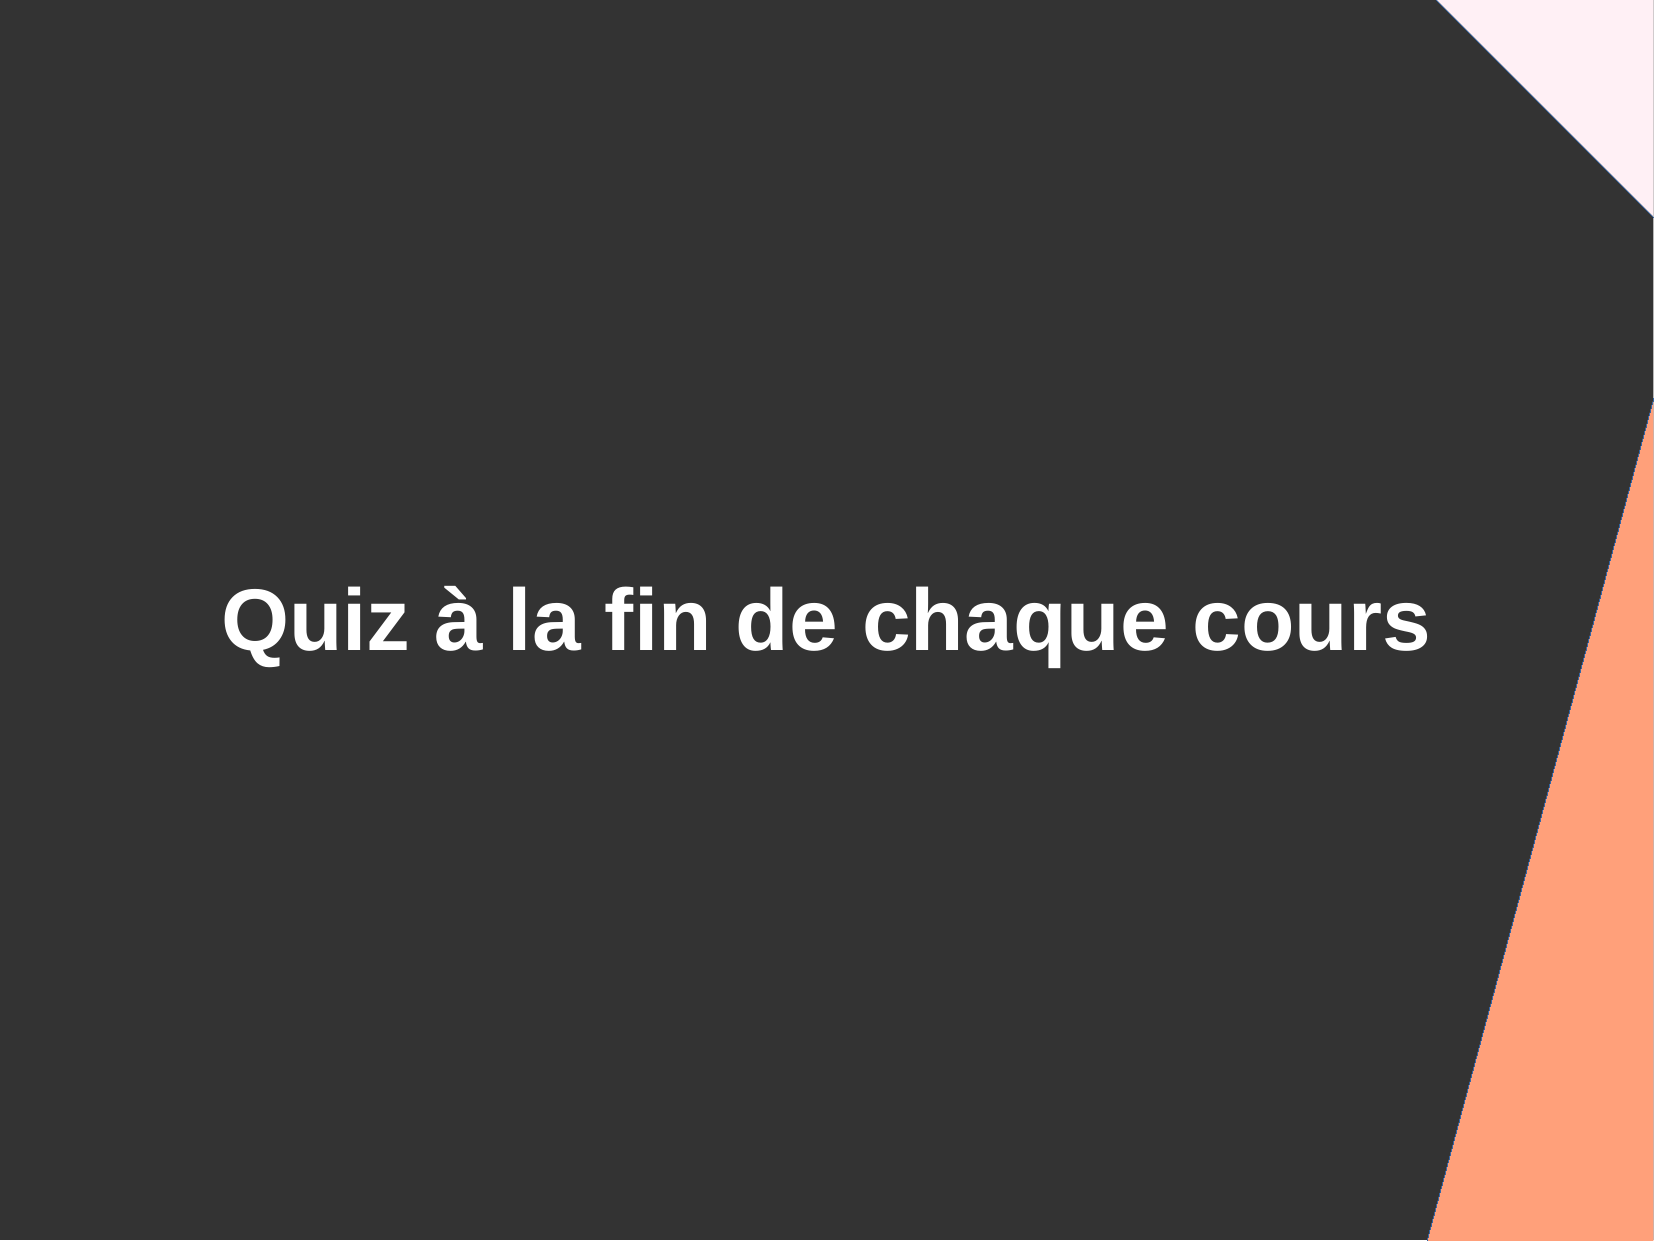

# Quiz à la fin de chaque cours